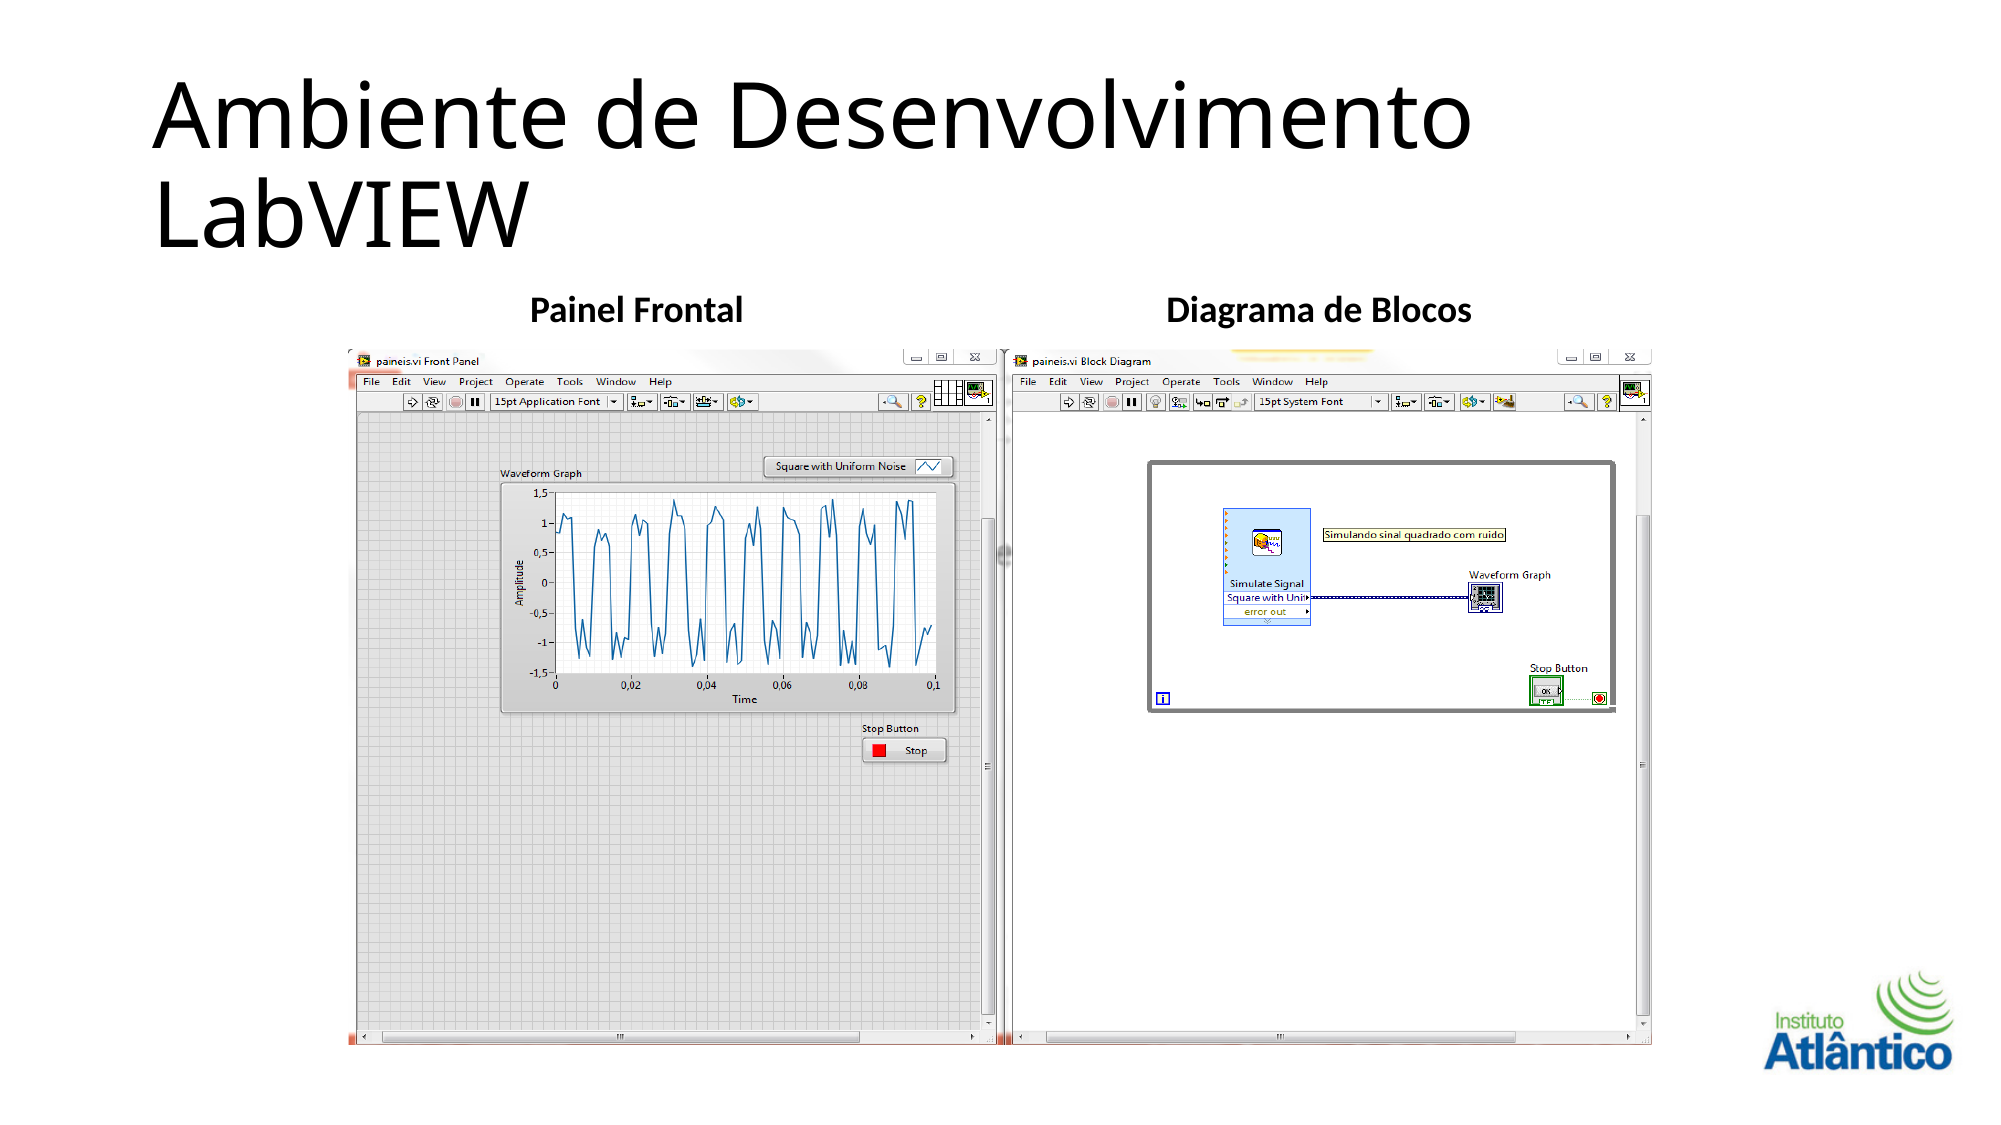

# Ambiente de Desenvolvimento LabVIEW
Painel Frontal
Diagrama de Blocos